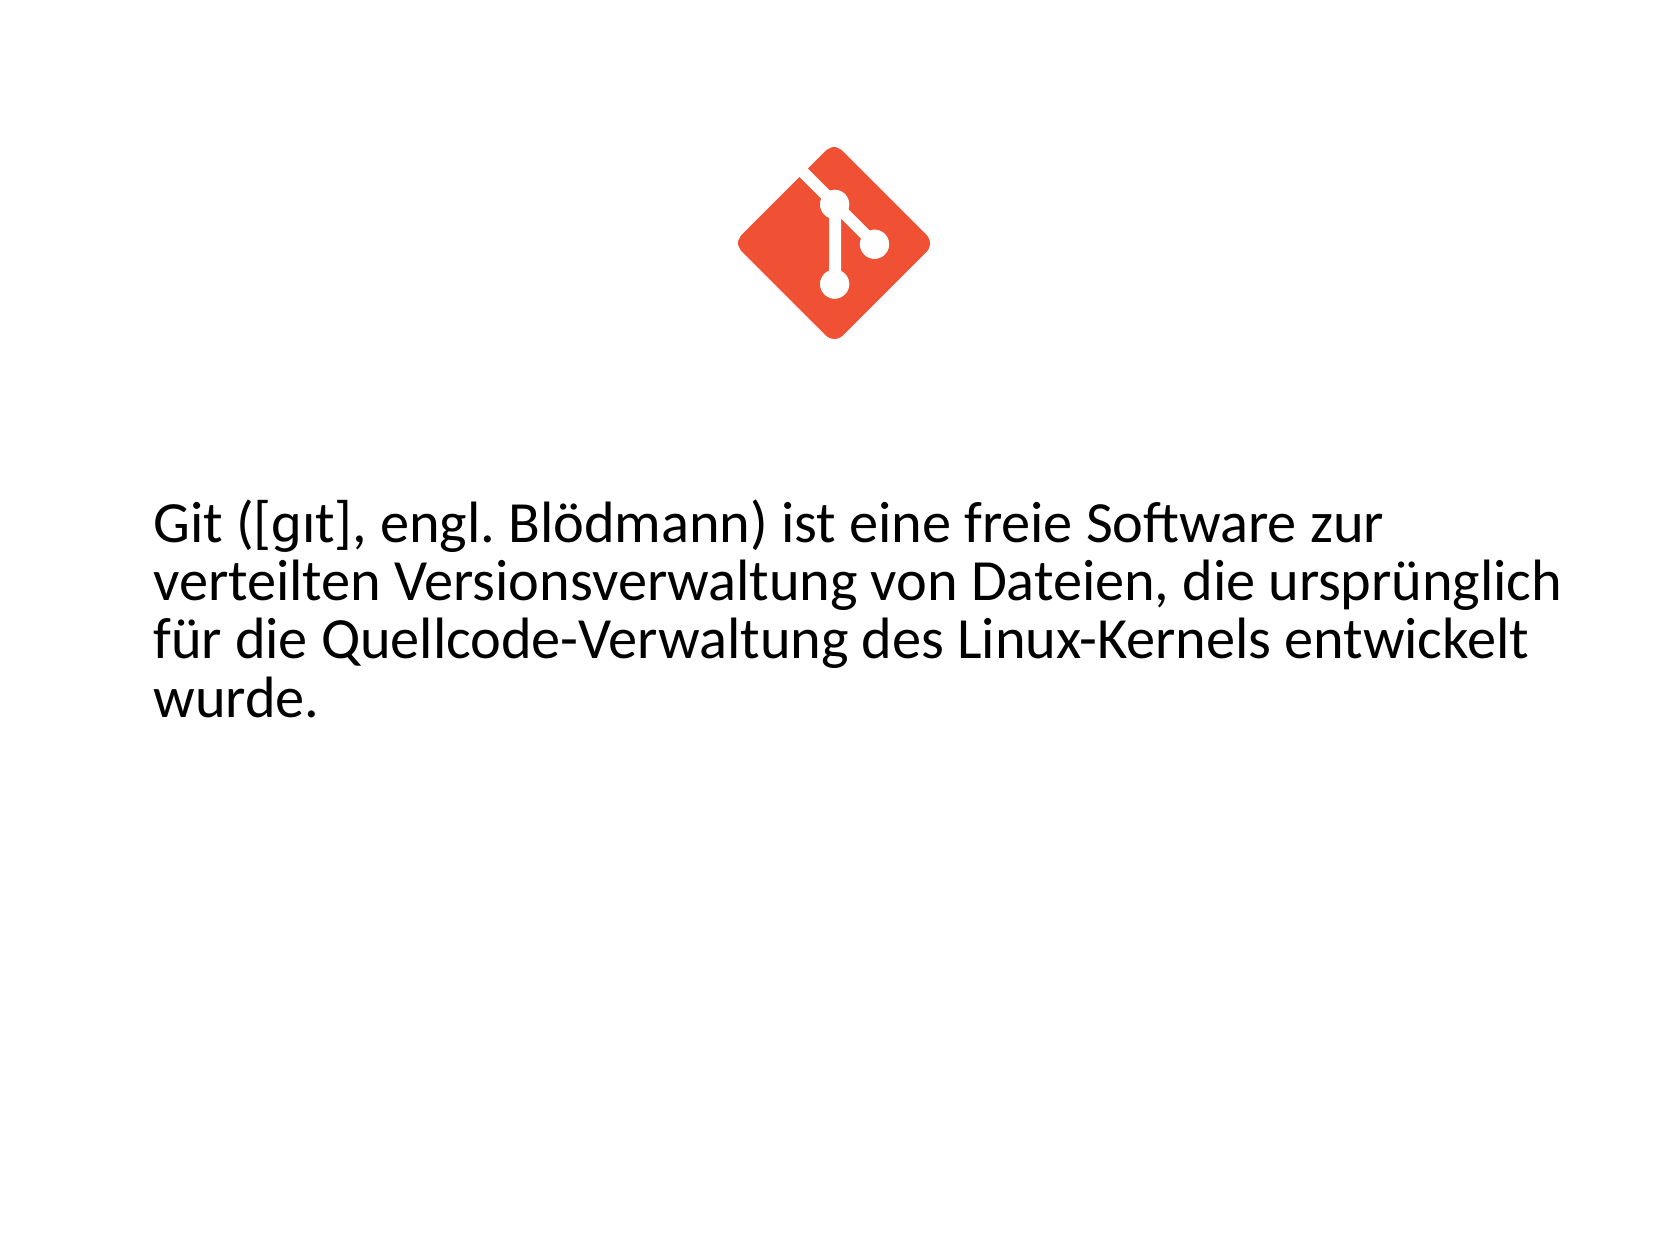

# Git ([ɡɪt], engl. Blödmann) ist eine freie Software zur verteilten Versionsverwaltung von Dateien, die ursprünglich für die Quellcode-Verwaltung des Linux-Kernels entwickelt wurde.